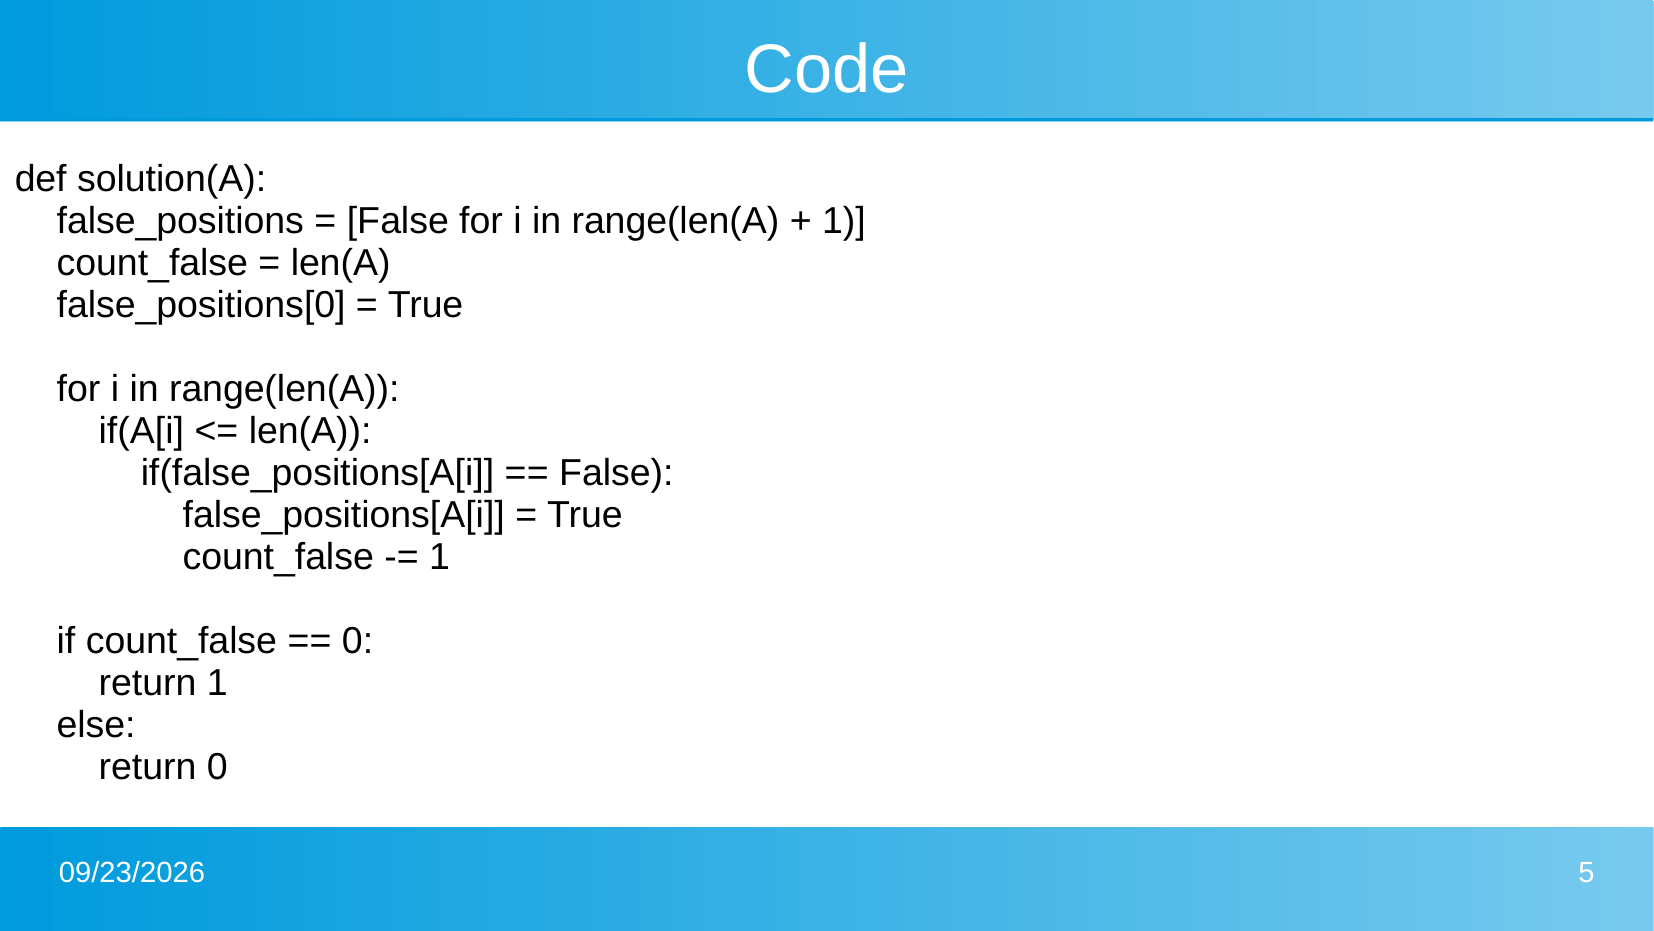

# Code
def solution(A):
 false_positions = [False for i in range(len(A) + 1)]
 count_false = len(A)
 false_positions[0] = True
 for i in range(len(A)):
 if(A[i] <= len(A)):
 if(false_positions[A[i]] == False):
 false_positions[A[i]] = True
 count_false -= 1
 if count_false == 0:
 return 1
 else:
 return 0
5